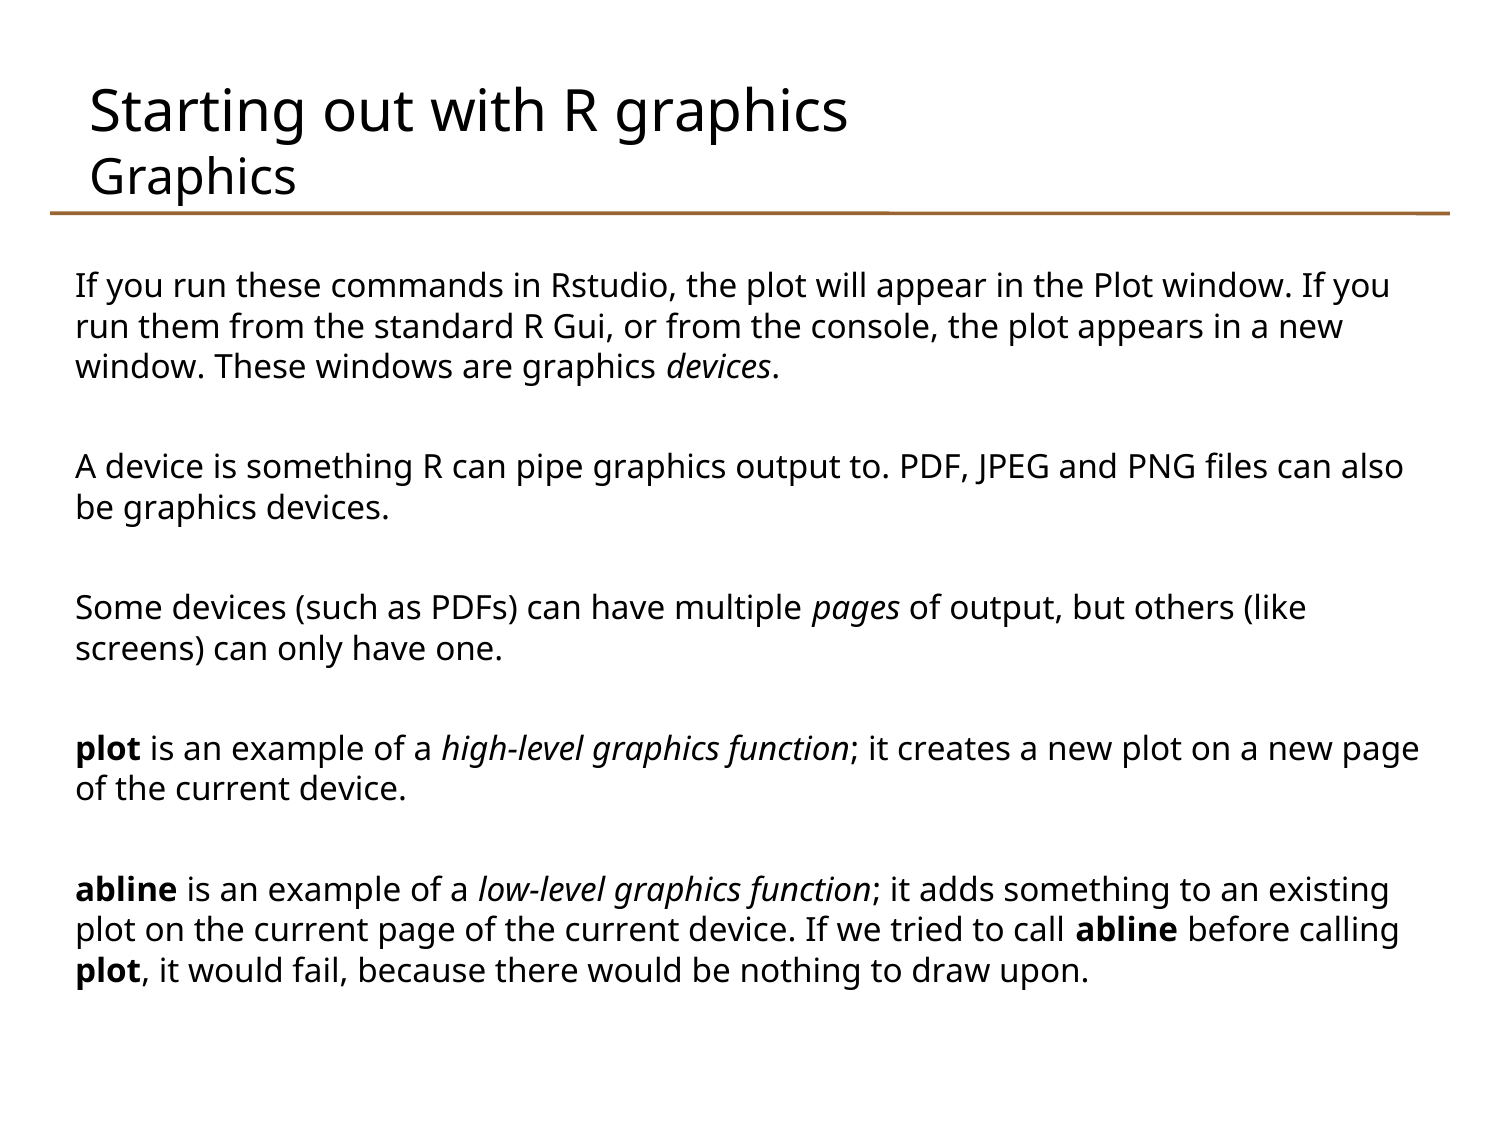

Starting out with R graphics
Graphics
If you run these commands in Rstudio, the plot will appear in the Plot window. If you run them from the standard R Gui, or from the console, the plot appears in a new window. These windows are graphics devices.
A device is something R can pipe graphics output to. PDF, JPEG and PNG files can also be graphics devices.
Some devices (such as PDFs) can have multiple pages of output, but others (like screens) can only have one.
plot is an example of a high-level graphics function; it creates a new plot on a new page of the current device.
abline is an example of a low-level graphics function; it adds something to an existing plot on the current page of the current device. If we tried to call abline before calling plot, it would fail, because there would be nothing to draw upon.